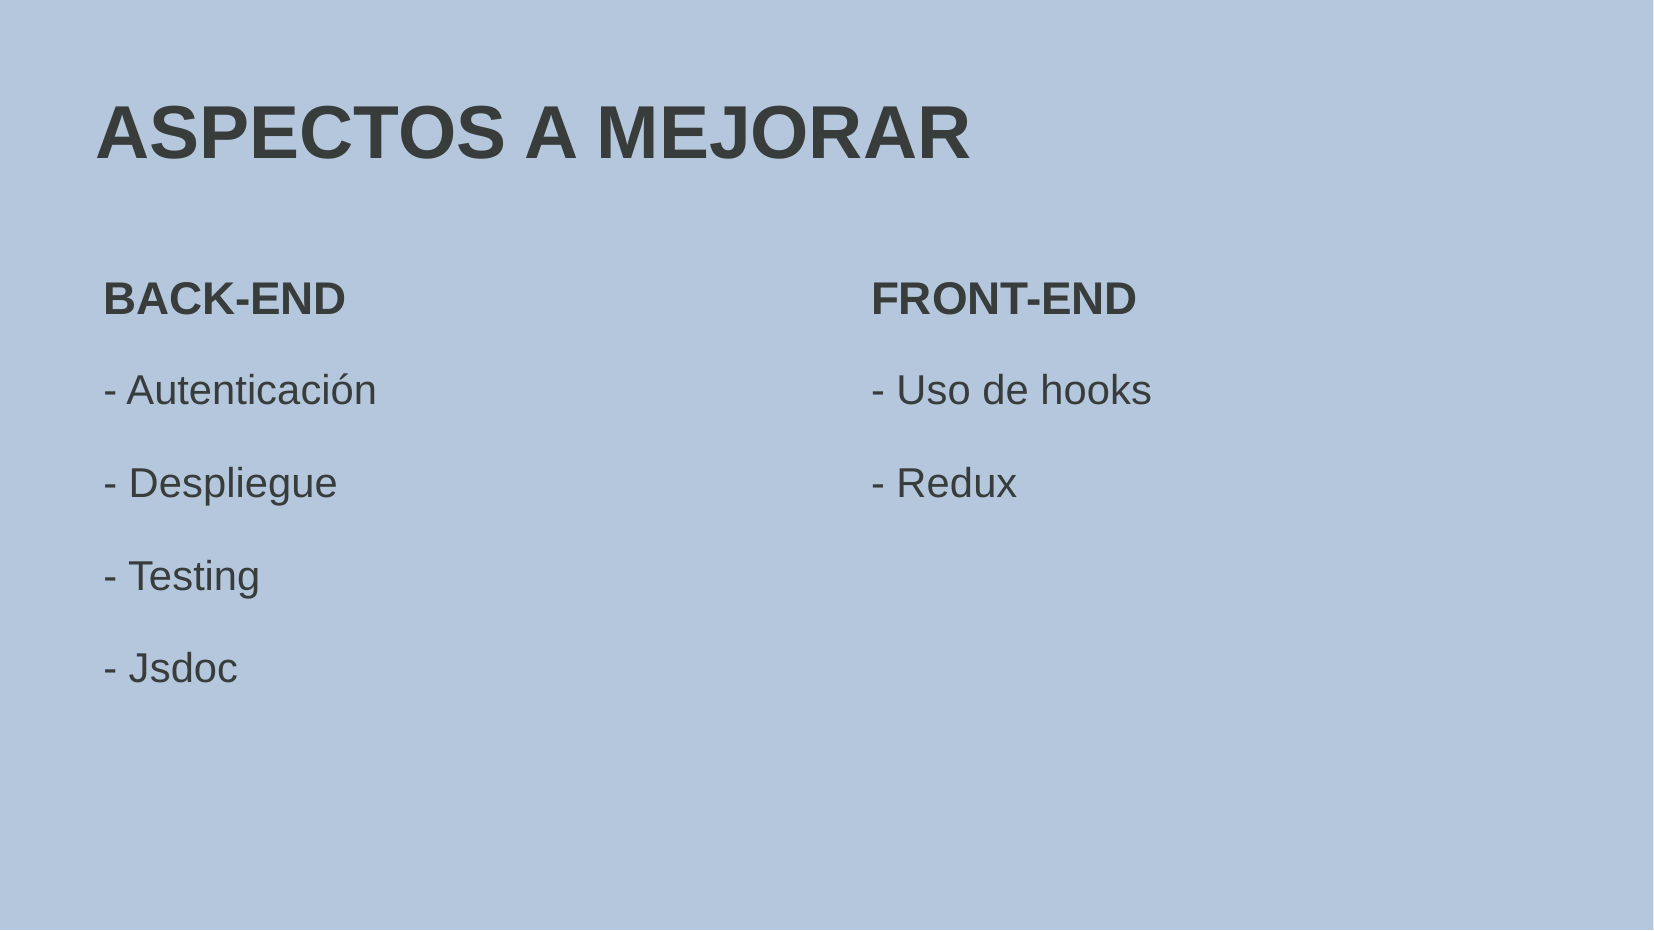

ASPECTOS A MEJORAR
BACK-END
- Autenticación
- Despliegue
- Testing
- Jsdoc
FRONT-END
- Uso de hooks
- Redux